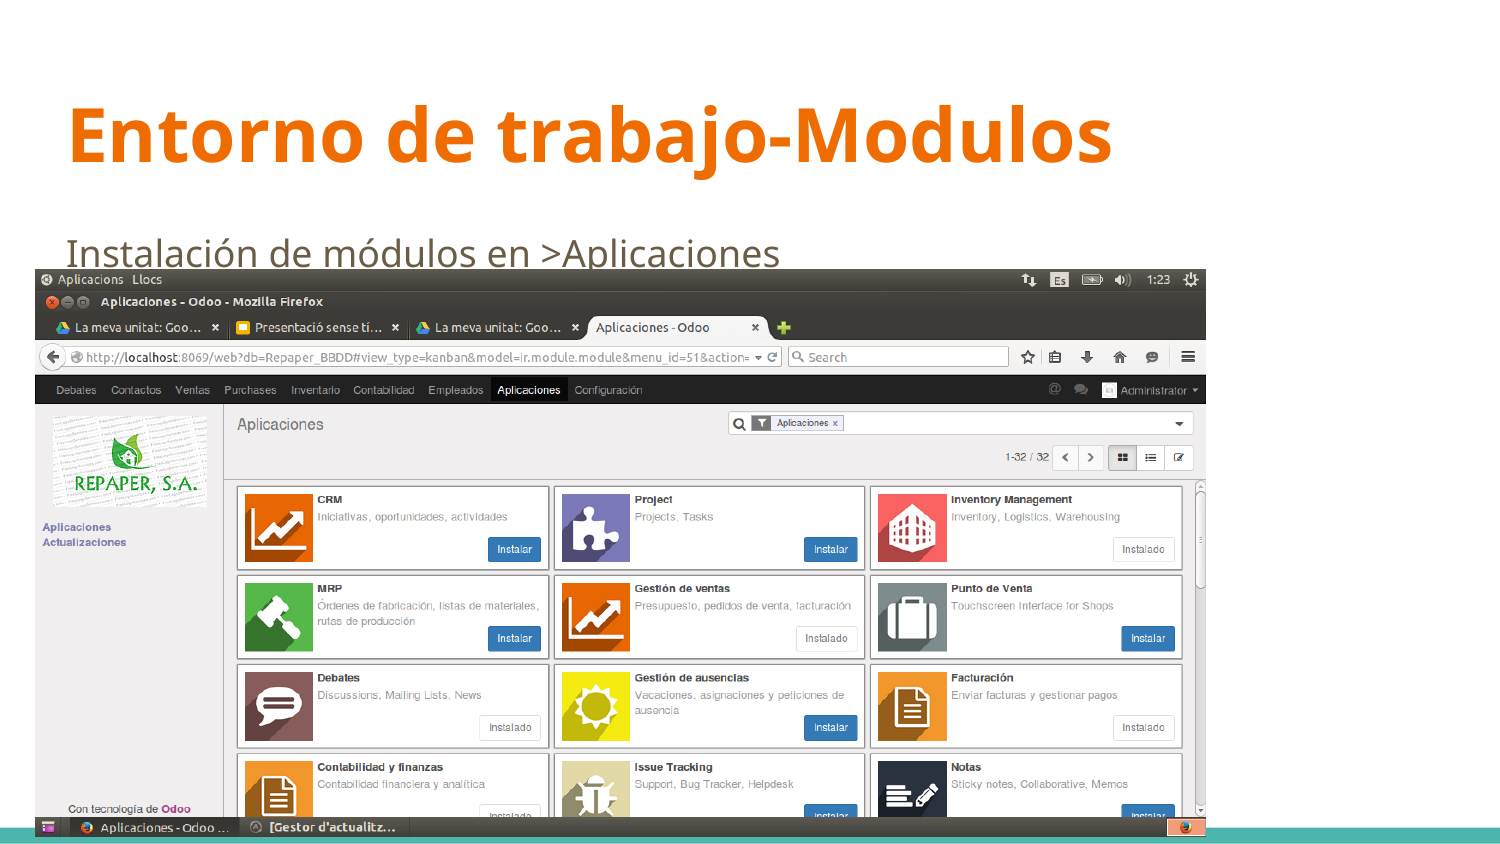

# Entorno de trabajo-Modulos
Instalación de módulos en >Aplicaciones